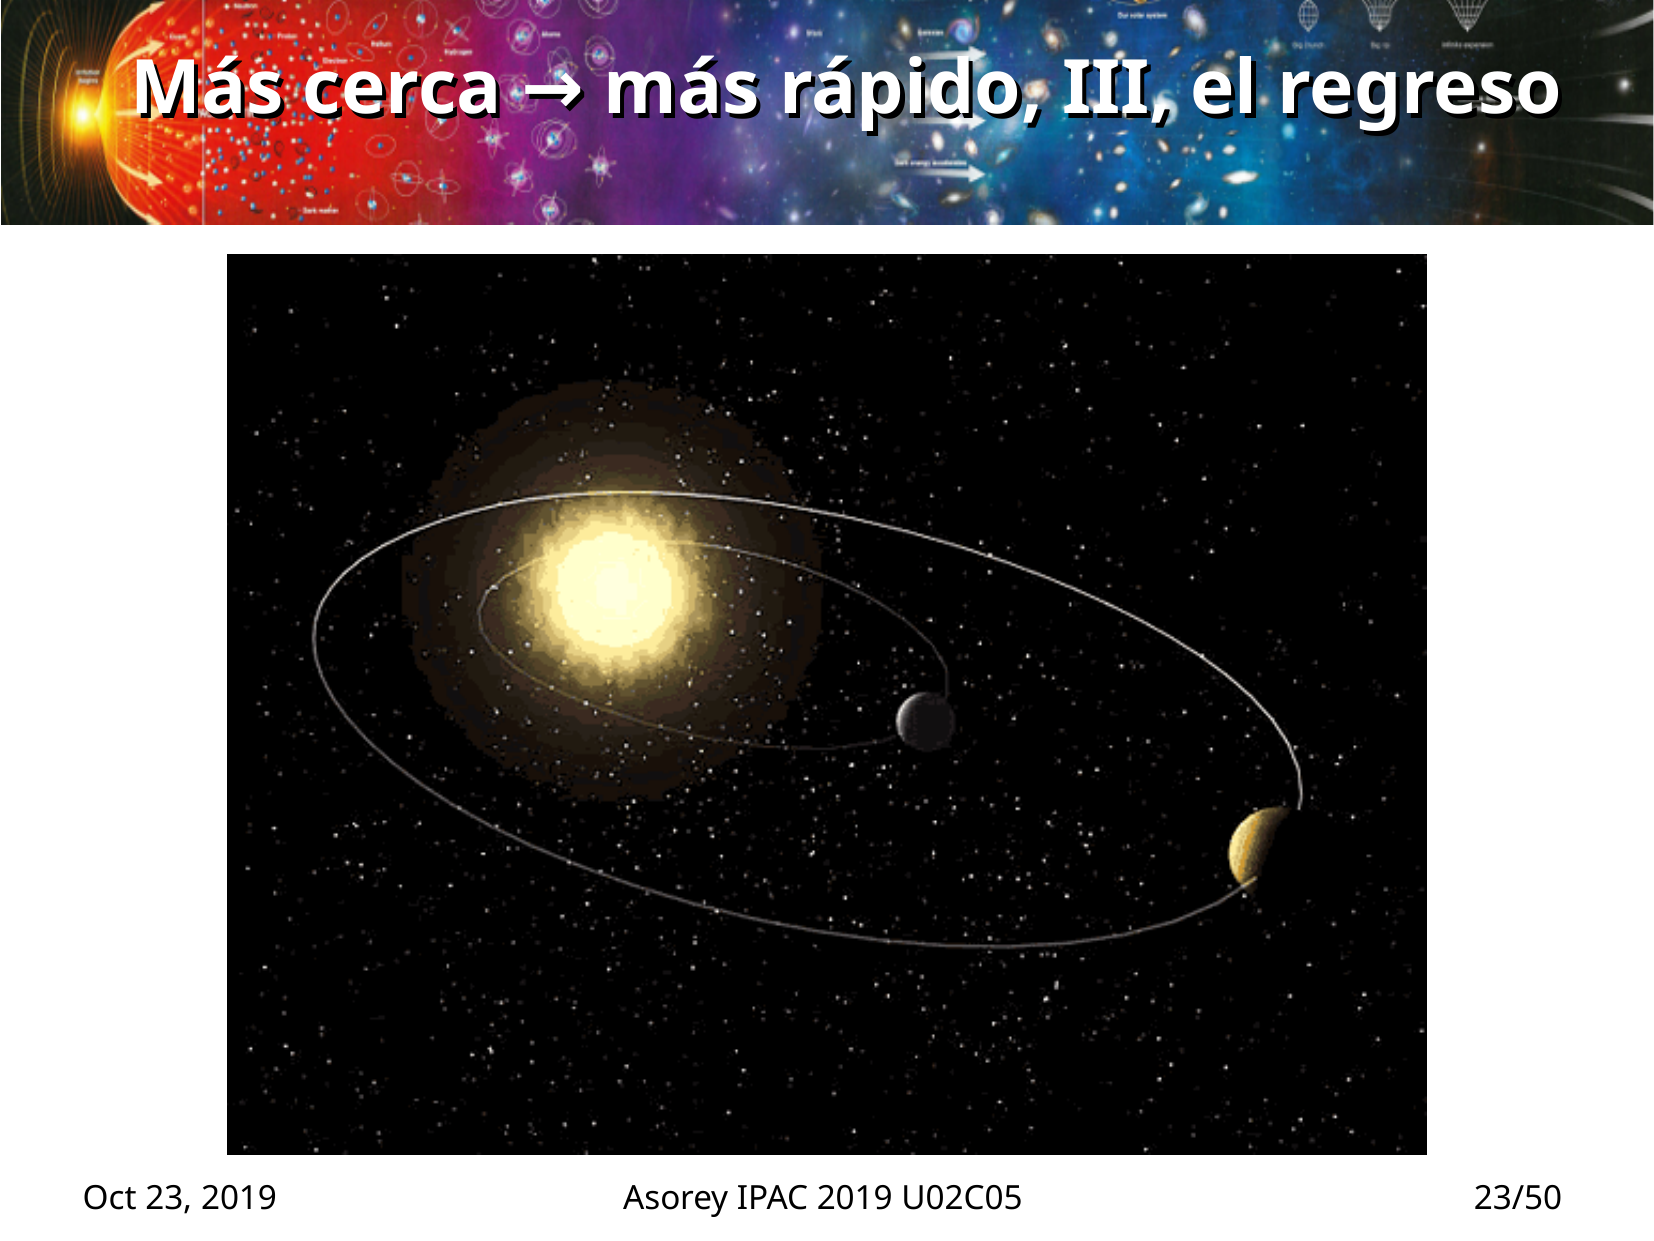

# Más cerca → más rápido, III, el regreso
Oct 23, 2019
Asorey IPAC 2019 U02C05
23